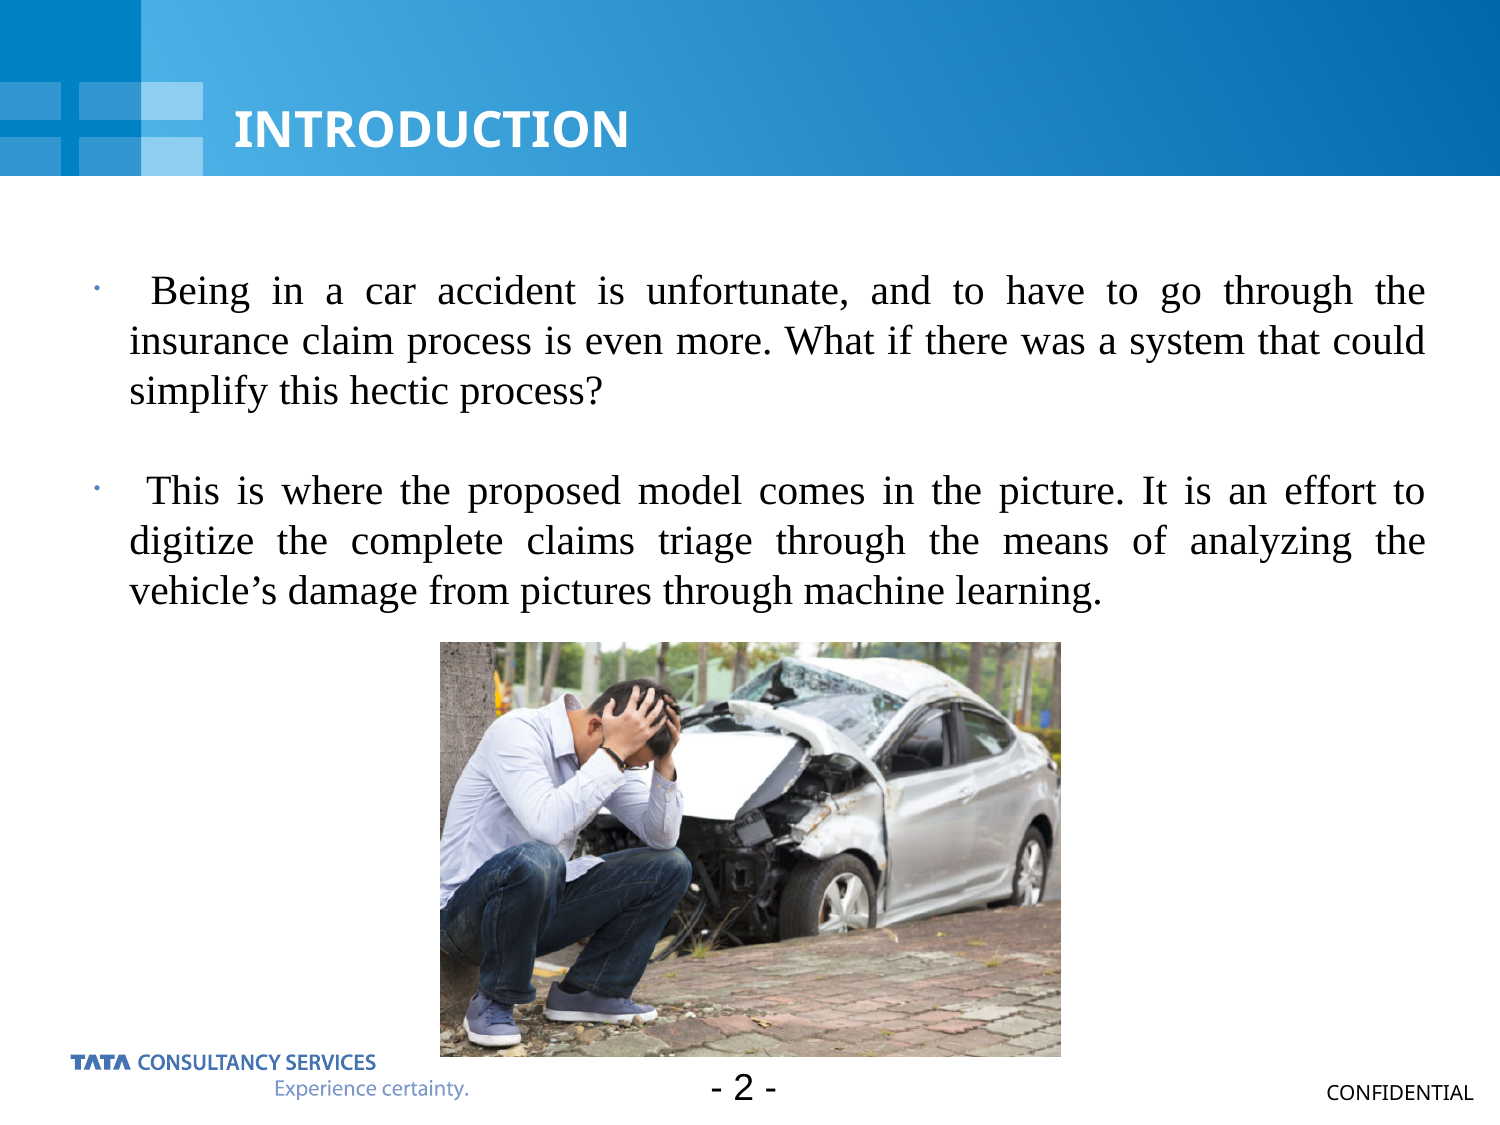

# INTRODUCTION
 Being in a car accident is unfortunate, and to have to go through the insurance claim process is even more. What if there was a system that could simplify this hectic process?
 This is where the proposed model comes in the picture. It is an effort to digitize the complete claims triage through the means of analyzing the vehicle’s damage from pictures through machine learning.
- 2 -